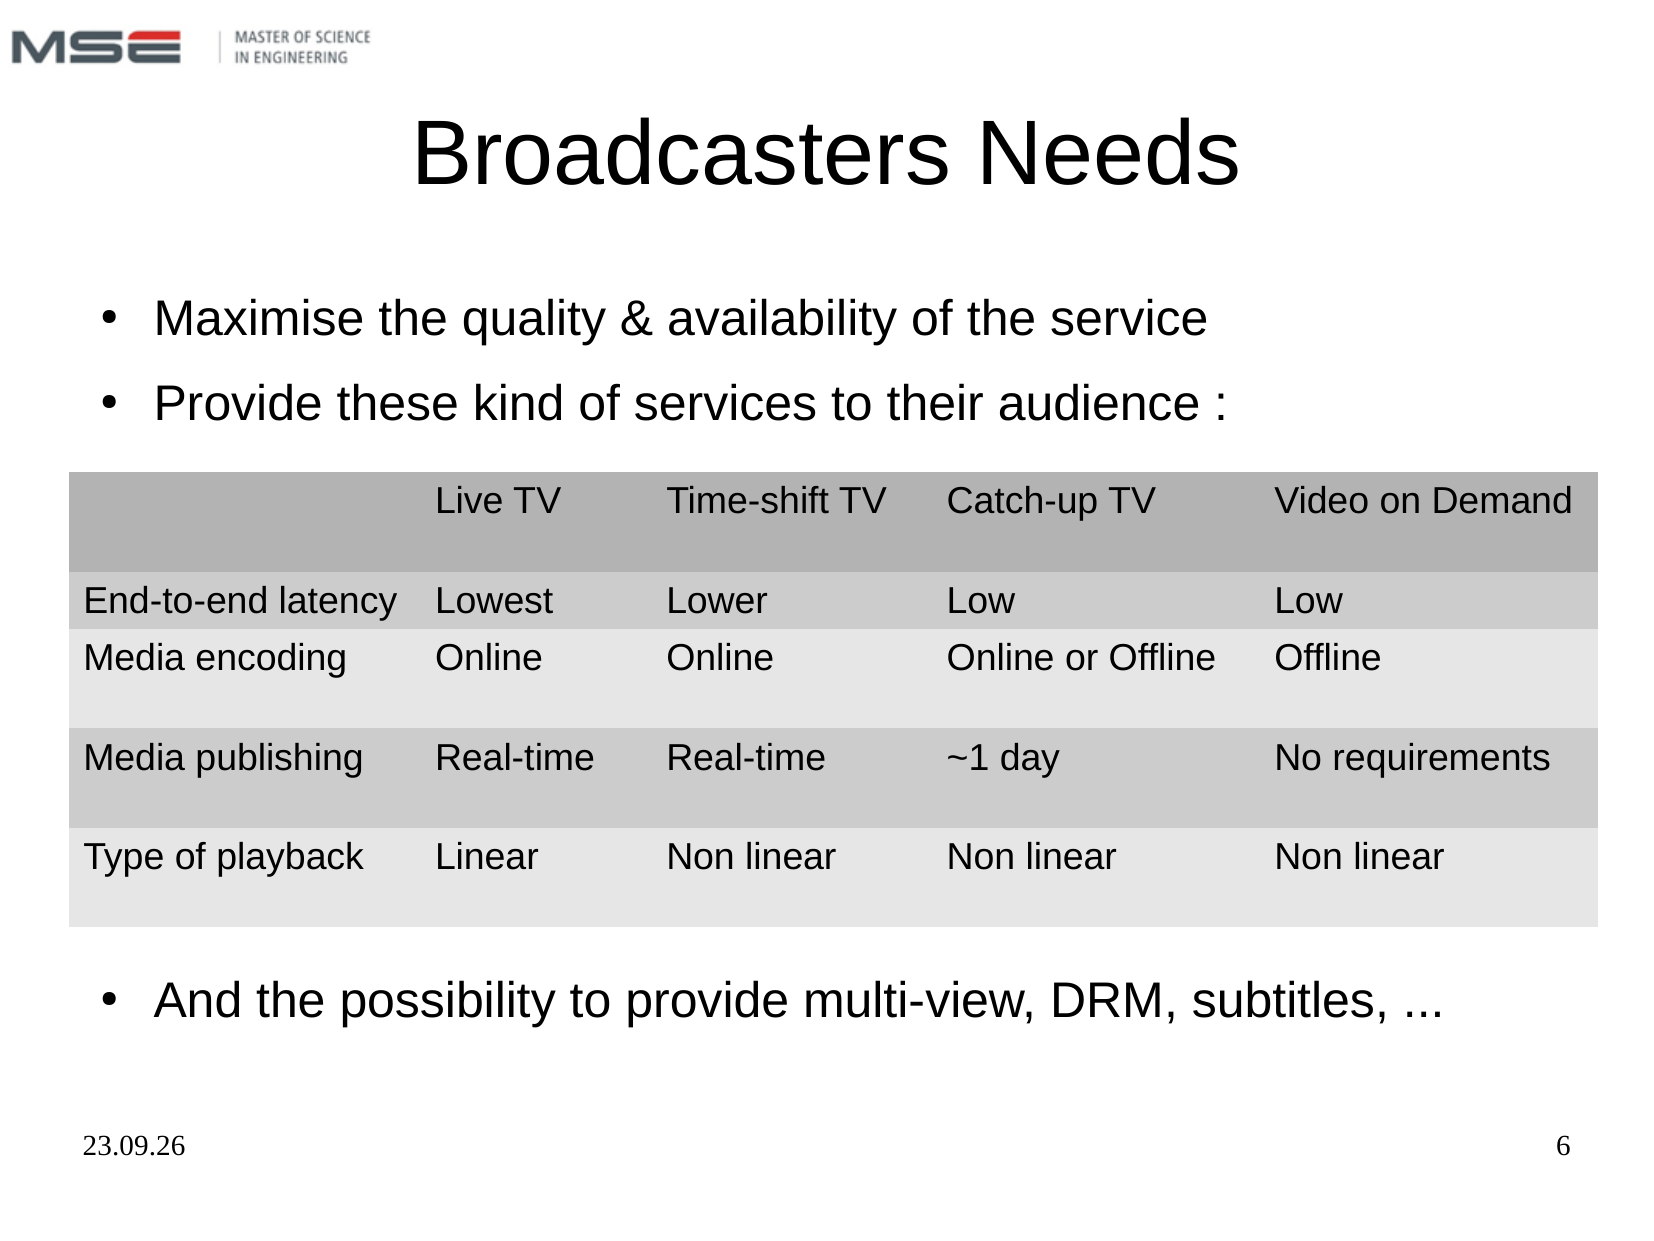

# Broadcasters Needs
Maximise the quality & availability of the service
Provide these kind of services to their audience :
And the possibility to provide multi-view, DRM, subtitles, ...
| | Live TV | Time-shift TV | Catch-up TV | Video on Demand |
| --- | --- | --- | --- | --- |
| End-to-end latency | Lowest | Lower | Low | Low |
| Media encoding | Online | Online | Online or Offline | Offline |
| Media publishing | Real-time | Real-time | ~1 day | No requirements |
| Type of playback | Linear | Non linear | Non linear | Non linear |
6